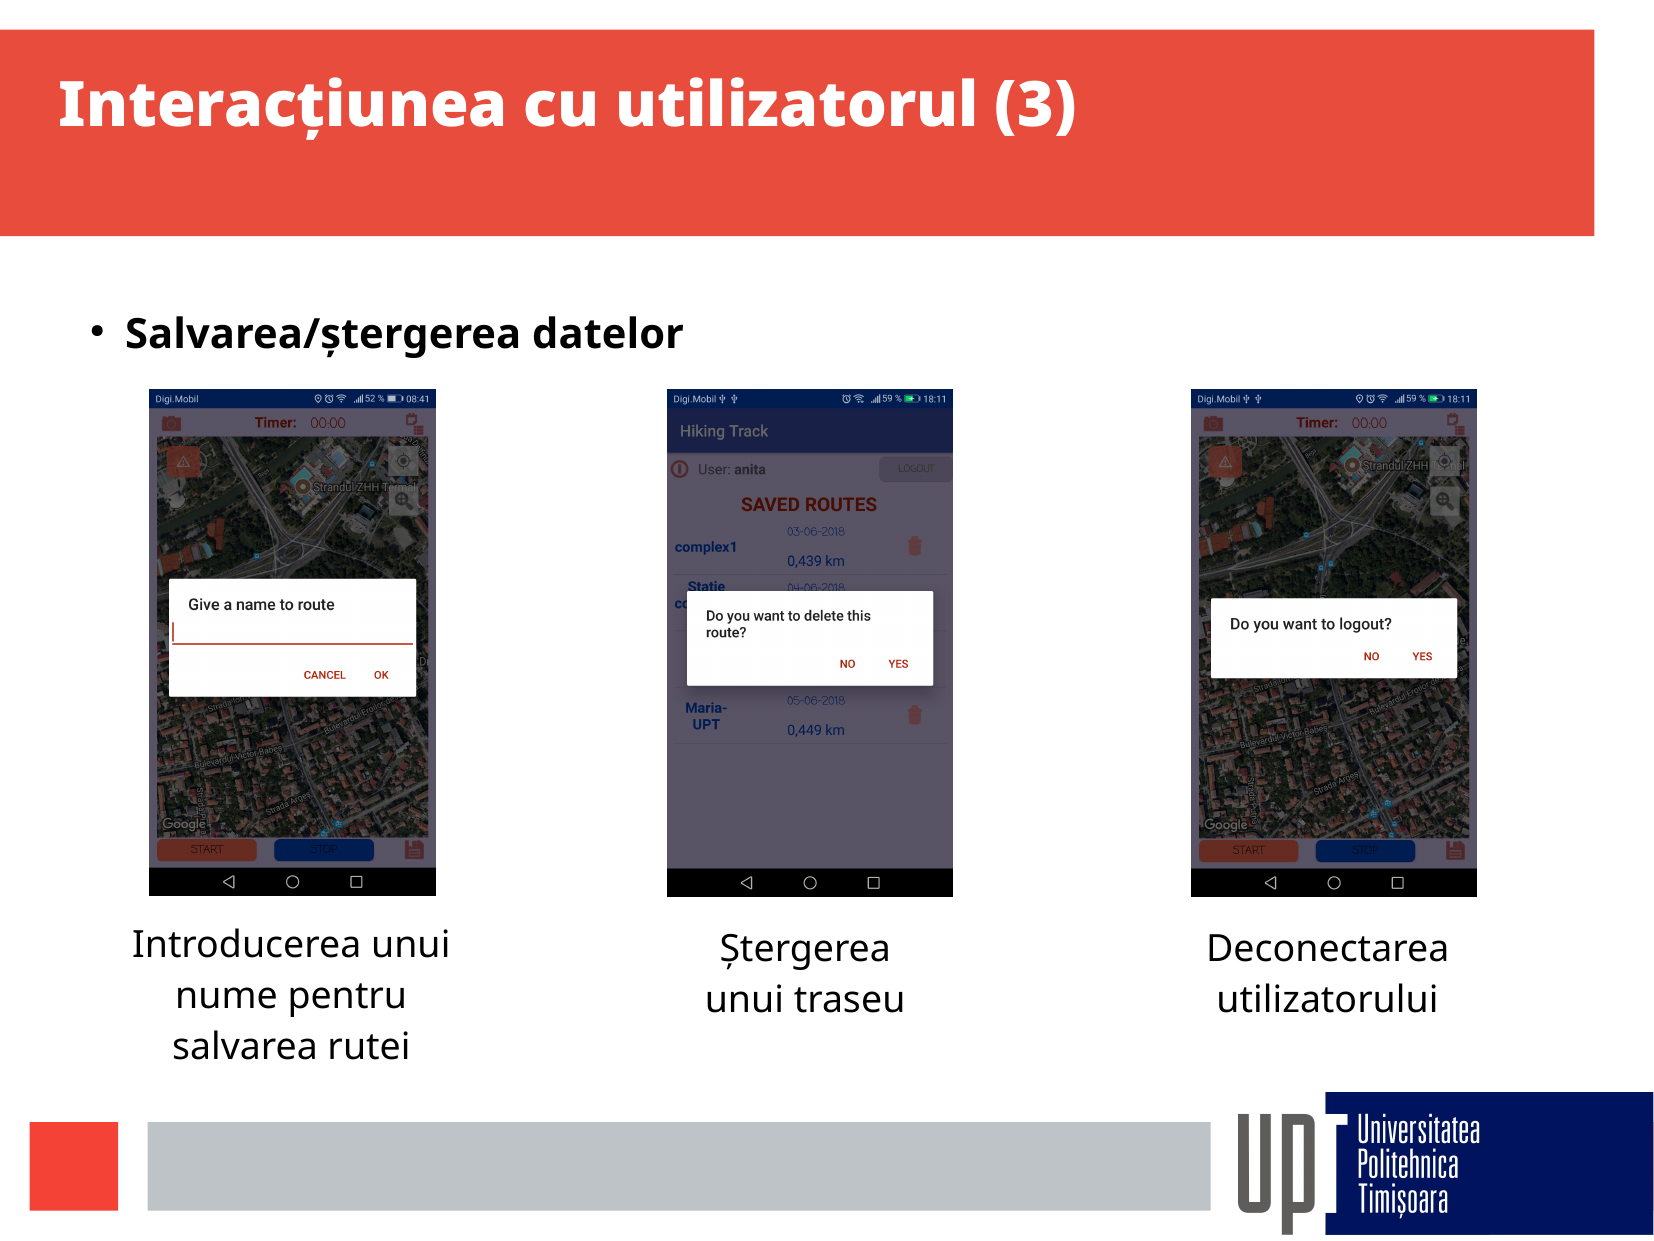

# Interacțiunea cu utilizatorul (3)
Salvarea/ștergerea datelor
Introducerea unui
nume pentru
salvarea rutei
Ștergerea unui traseu
Deconectarea utilizatorului